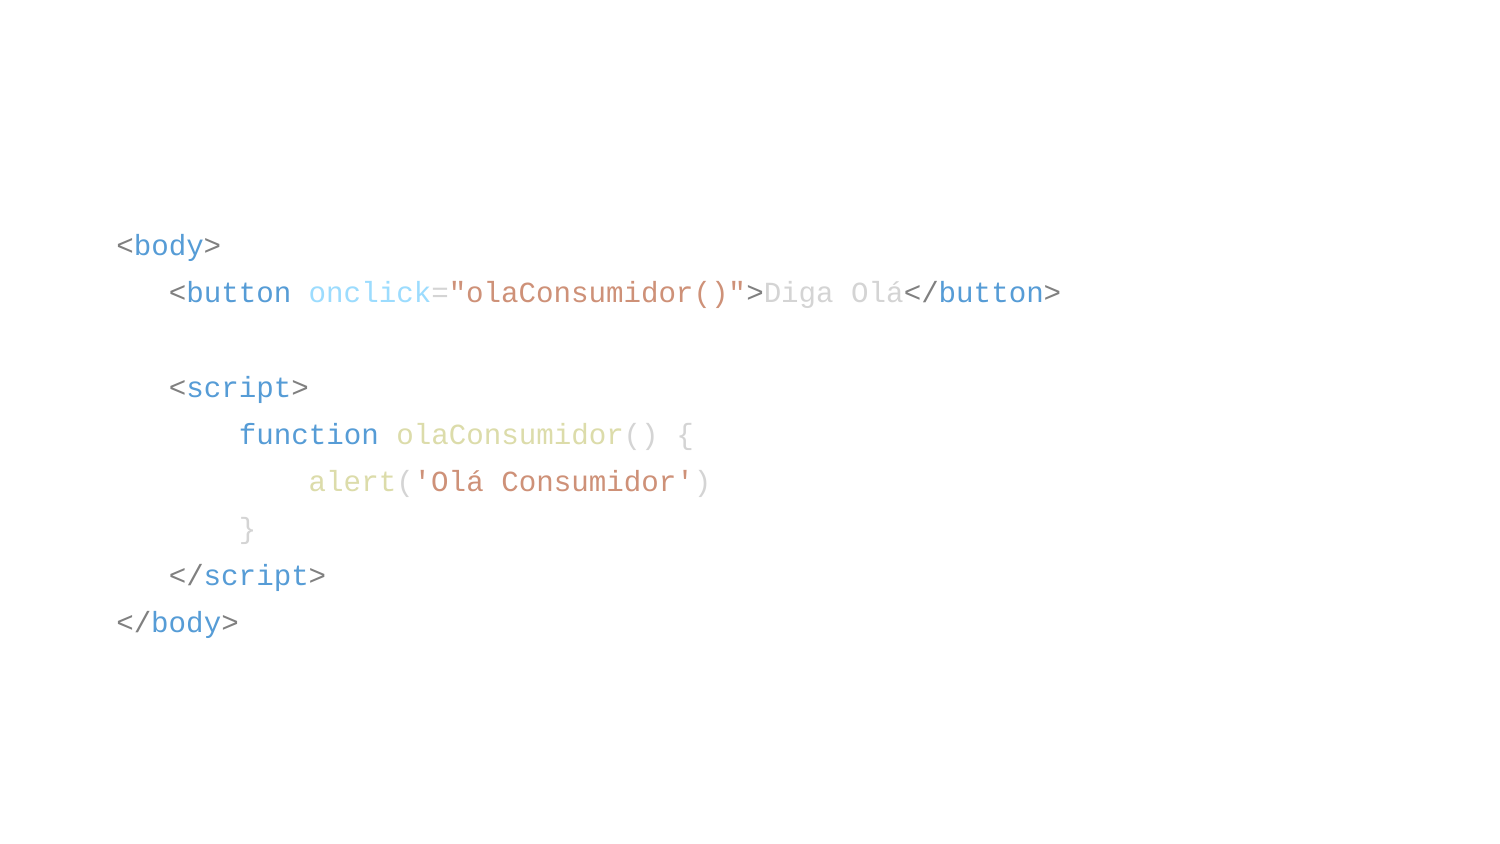

# <body>
 <button onclick="olaConsumidor()">Diga Olá</button>
 <script>
 function olaConsumidor() {
 alert('Olá Consumidor')
 }
 </script>
</body>